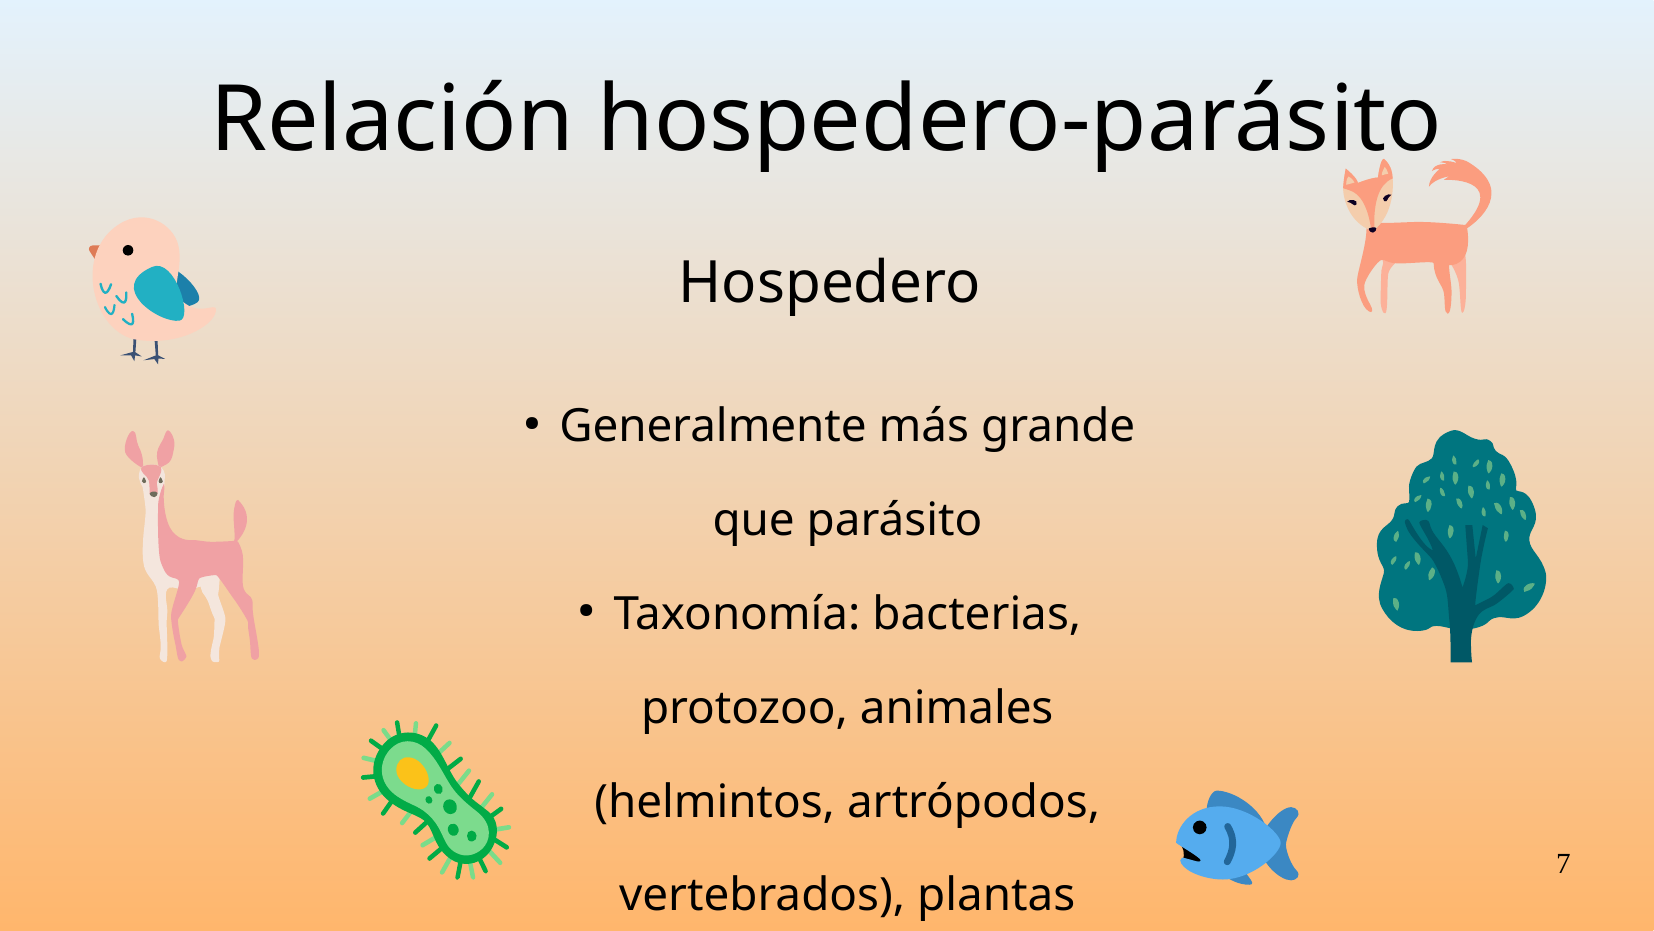

# Relación hospedero-parásito
Hospedero
Generalmente más grande que parásito
Taxonomía: bacterias, protozoo, animales (helmintos, artrópodos, vertebrados), plantas
No es una estrategia, simplemente son el hábitat
7